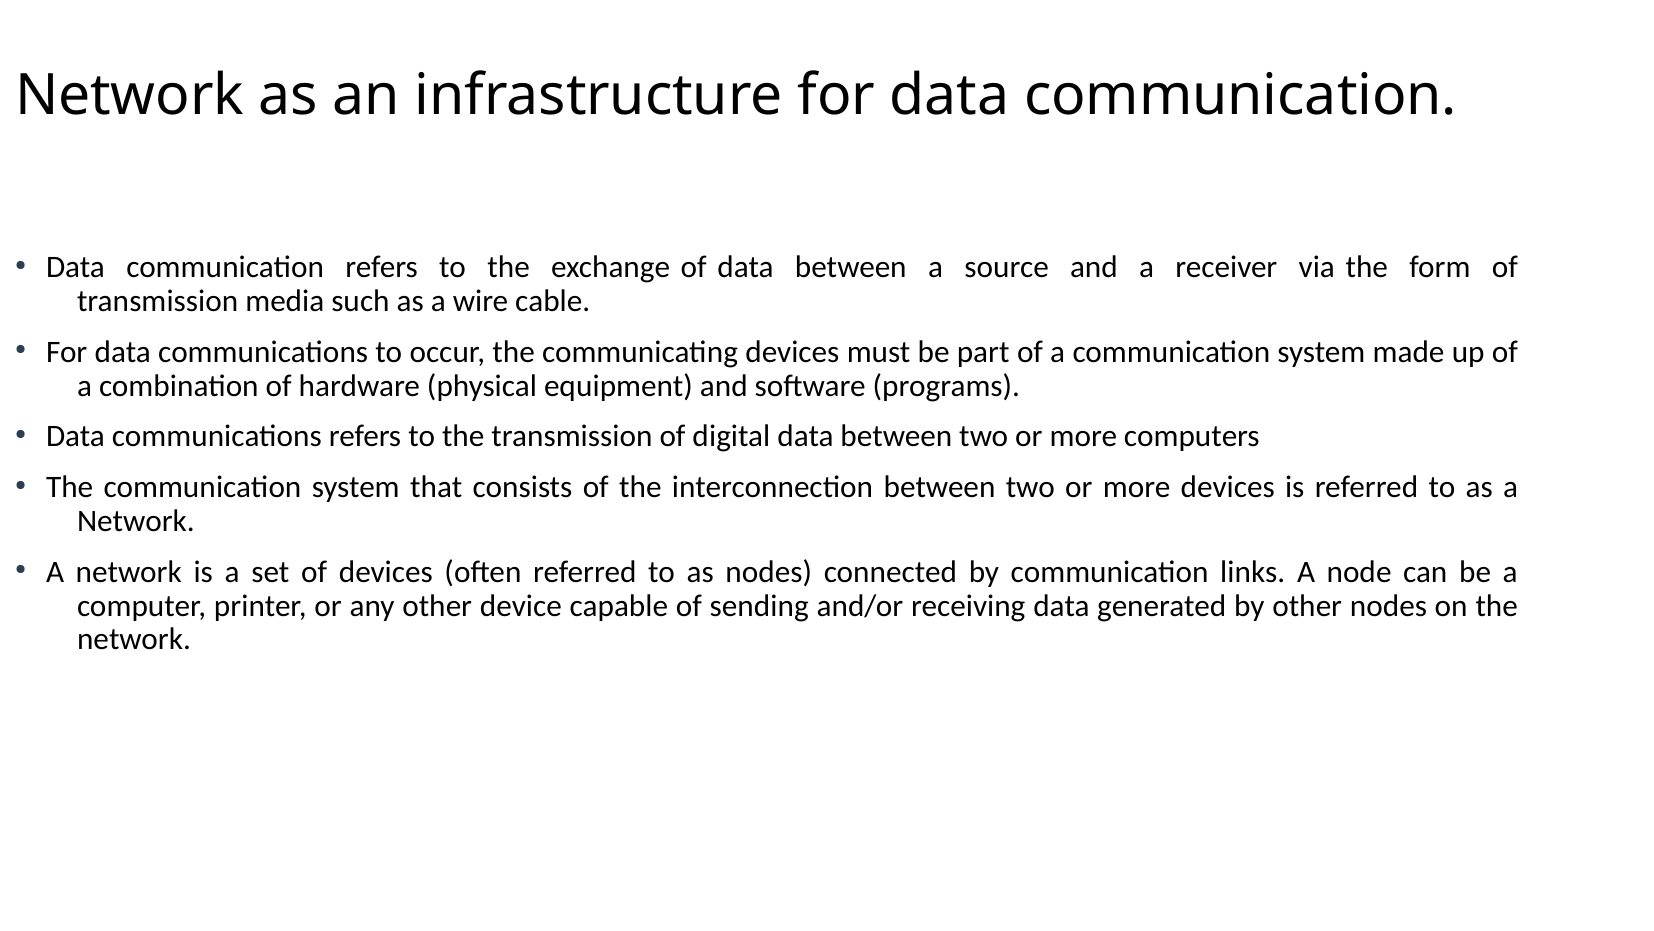

# Network as an infrastructure for data communication.
Data communication refers to the exchange of data between a source and a receiver via the form of transmission media such as a wire cable.
For data communications to occur, the communicating devices must be part of a communication system made up of a combination of hardware (physical equipment) and software (programs).
Data communications refers to the transmission of digital data between two or more computers
The communication system that consists of the interconnection between two or more devices is referred to as a Network.
A network is a set of devices (often referred to as nodes) connected by communication links. A node can be a computer, printer, or any other device capable of sending and/or receiving data generated by other nodes on the network.